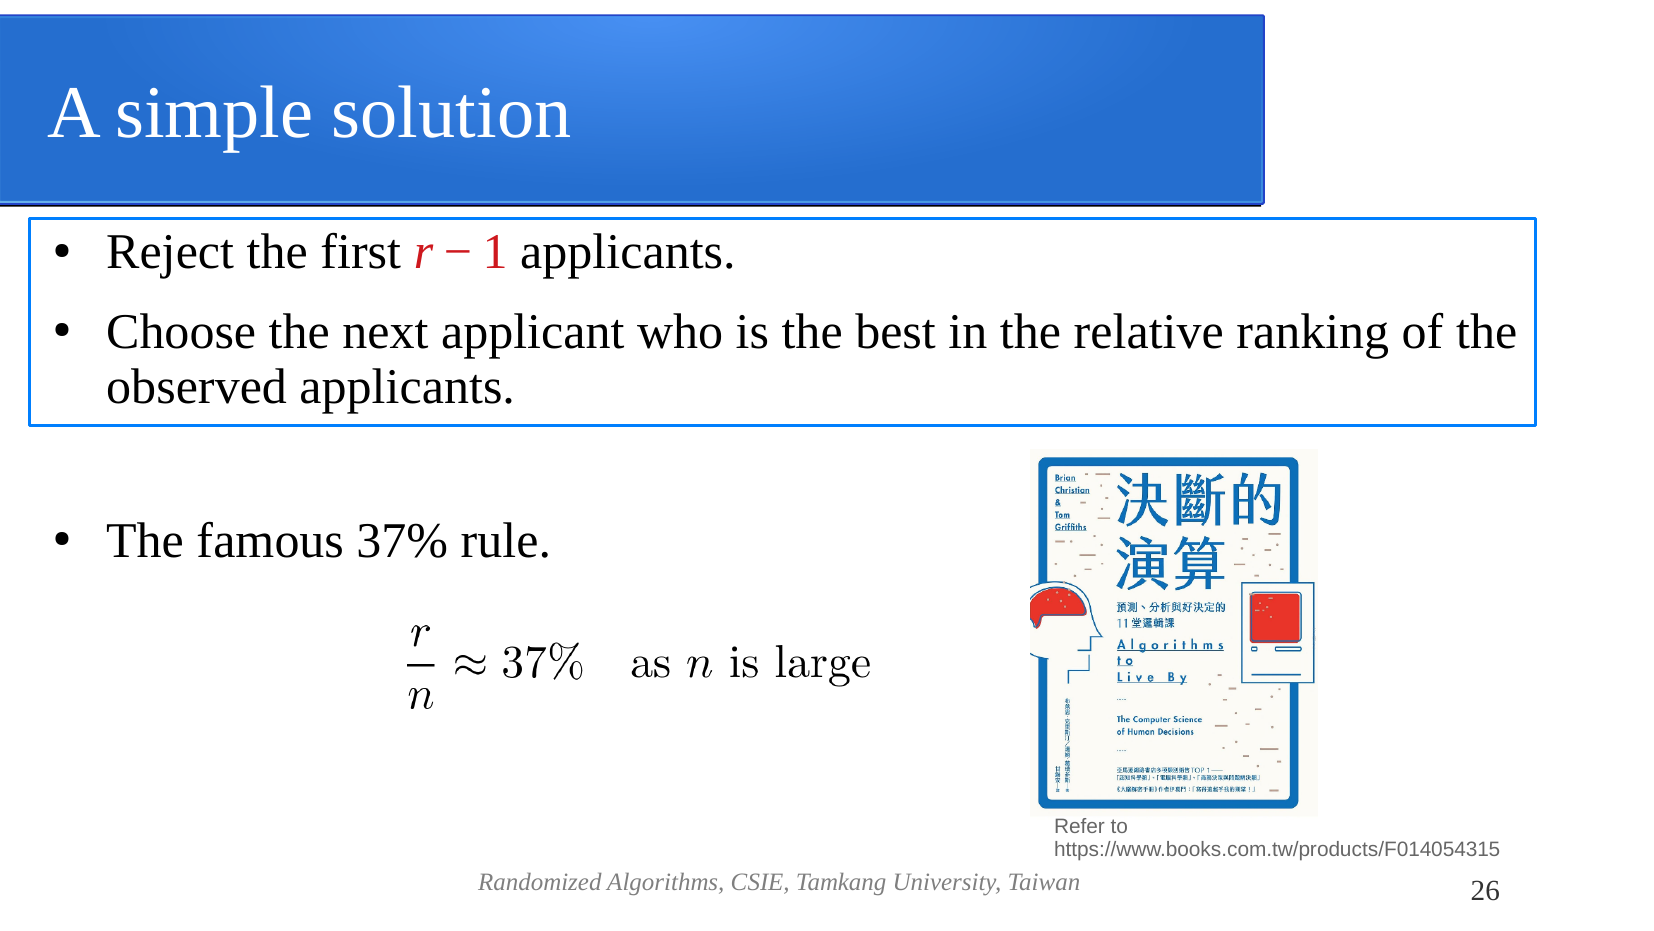

# A simple solution
Reject the first r − 1 applicants.
Choose the next applicant who is the best in the relative ranking of the observed applicants.
The famous 37% rule.
Refer to https://www.books.com.tw/products/F014054315
Randomized Algorithms, CSIE, Tamkang University, Taiwan
26